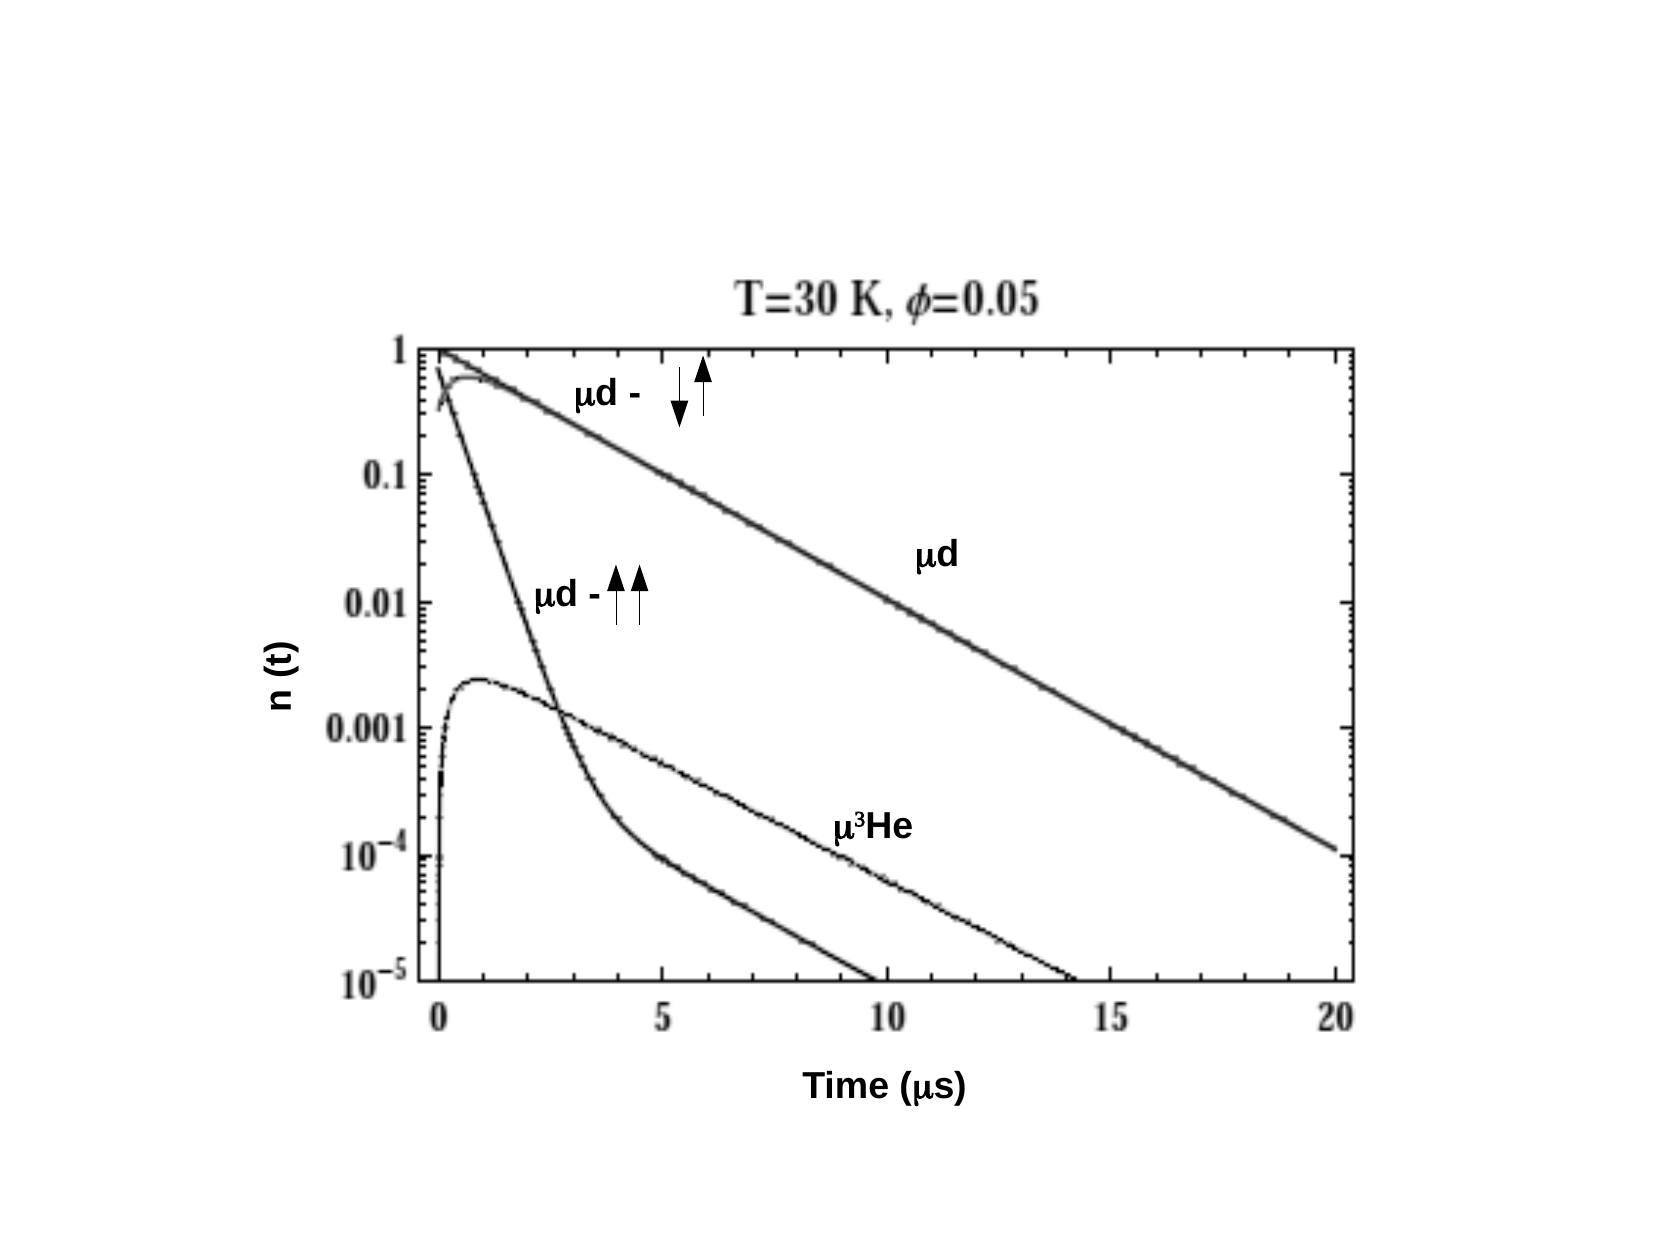

md -
md
md -
n (t)
m3He
Time (ms)